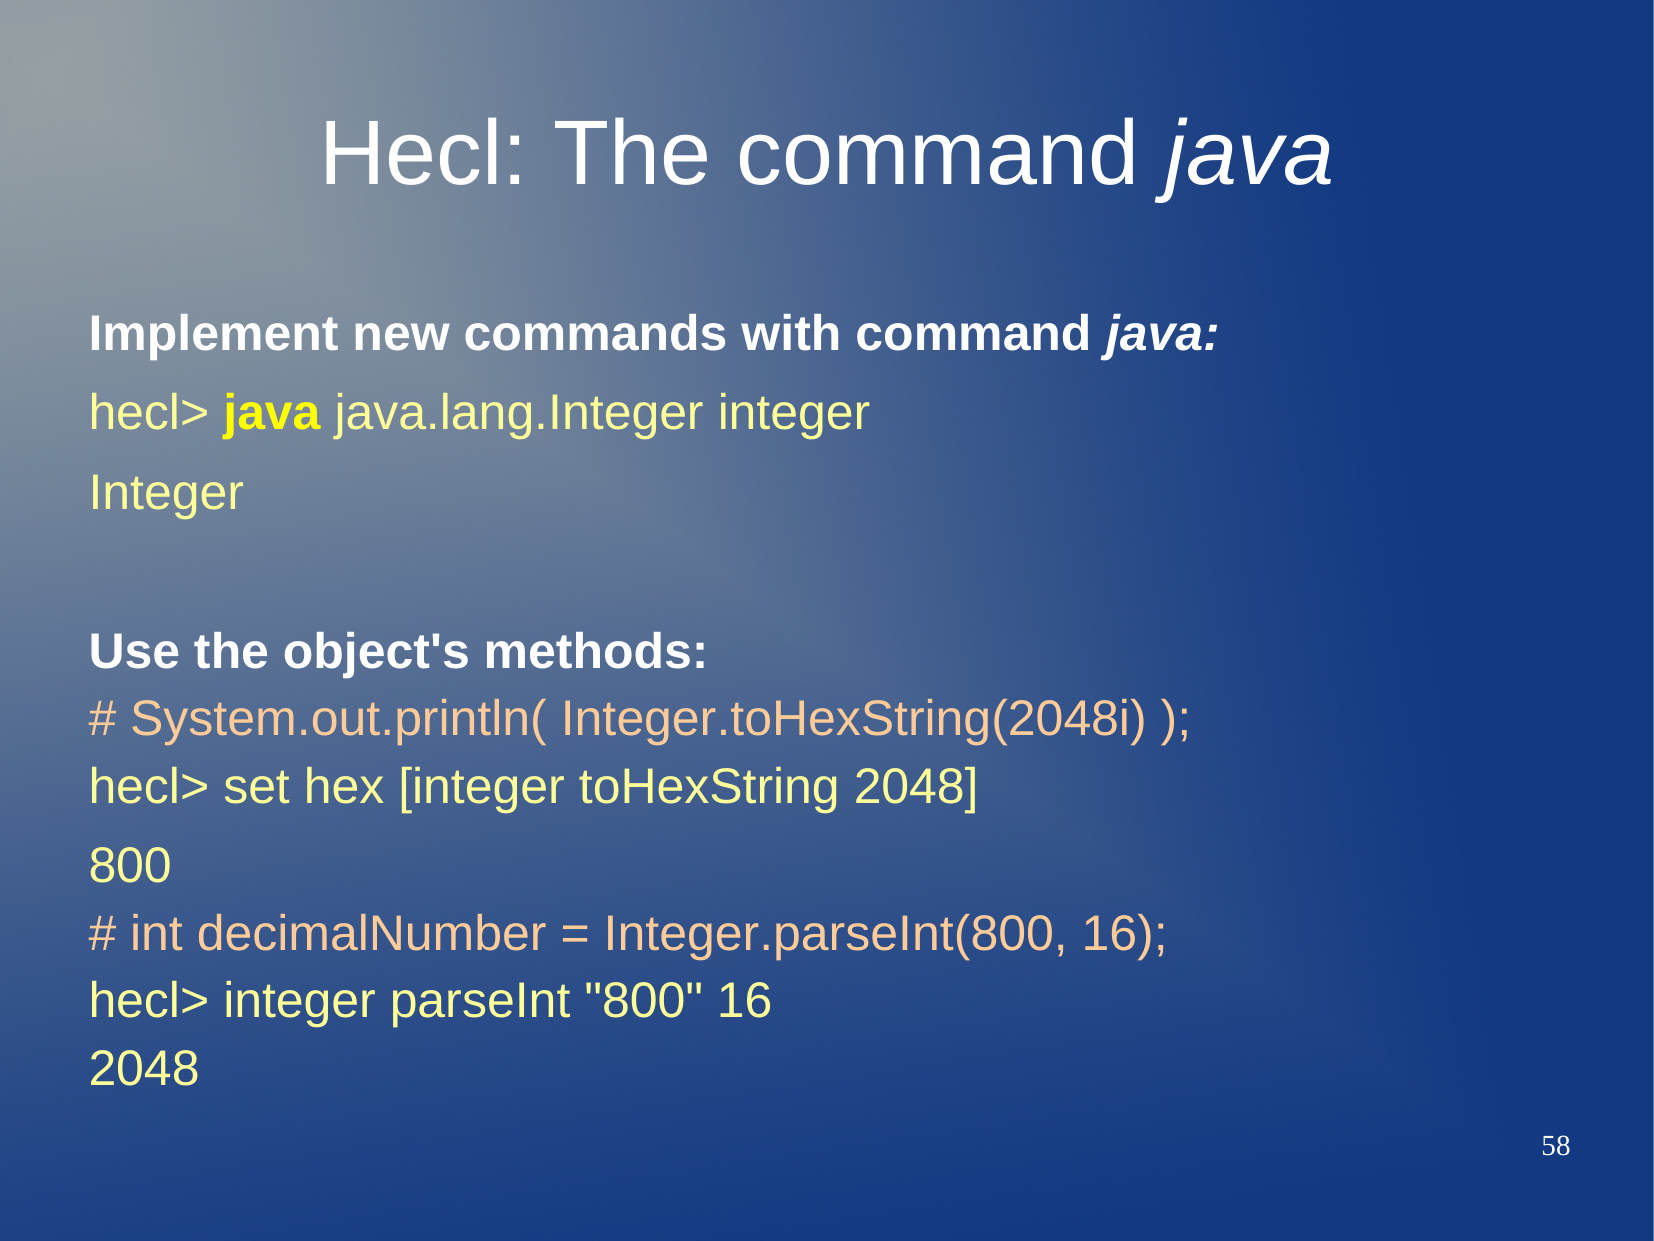

# Hecl: The command java
Implement new commands with command java:
hecl> java java.lang.Integer integer
Integer
Use the object's methods:
# System.out.println( Integer.toHexString(2048i) );
hecl> set hex [integer toHexString 2048]
800
# int decimalNumber = Integer.parseInt(800, 16);
hecl> integer parseInt "800" 16
2048
58